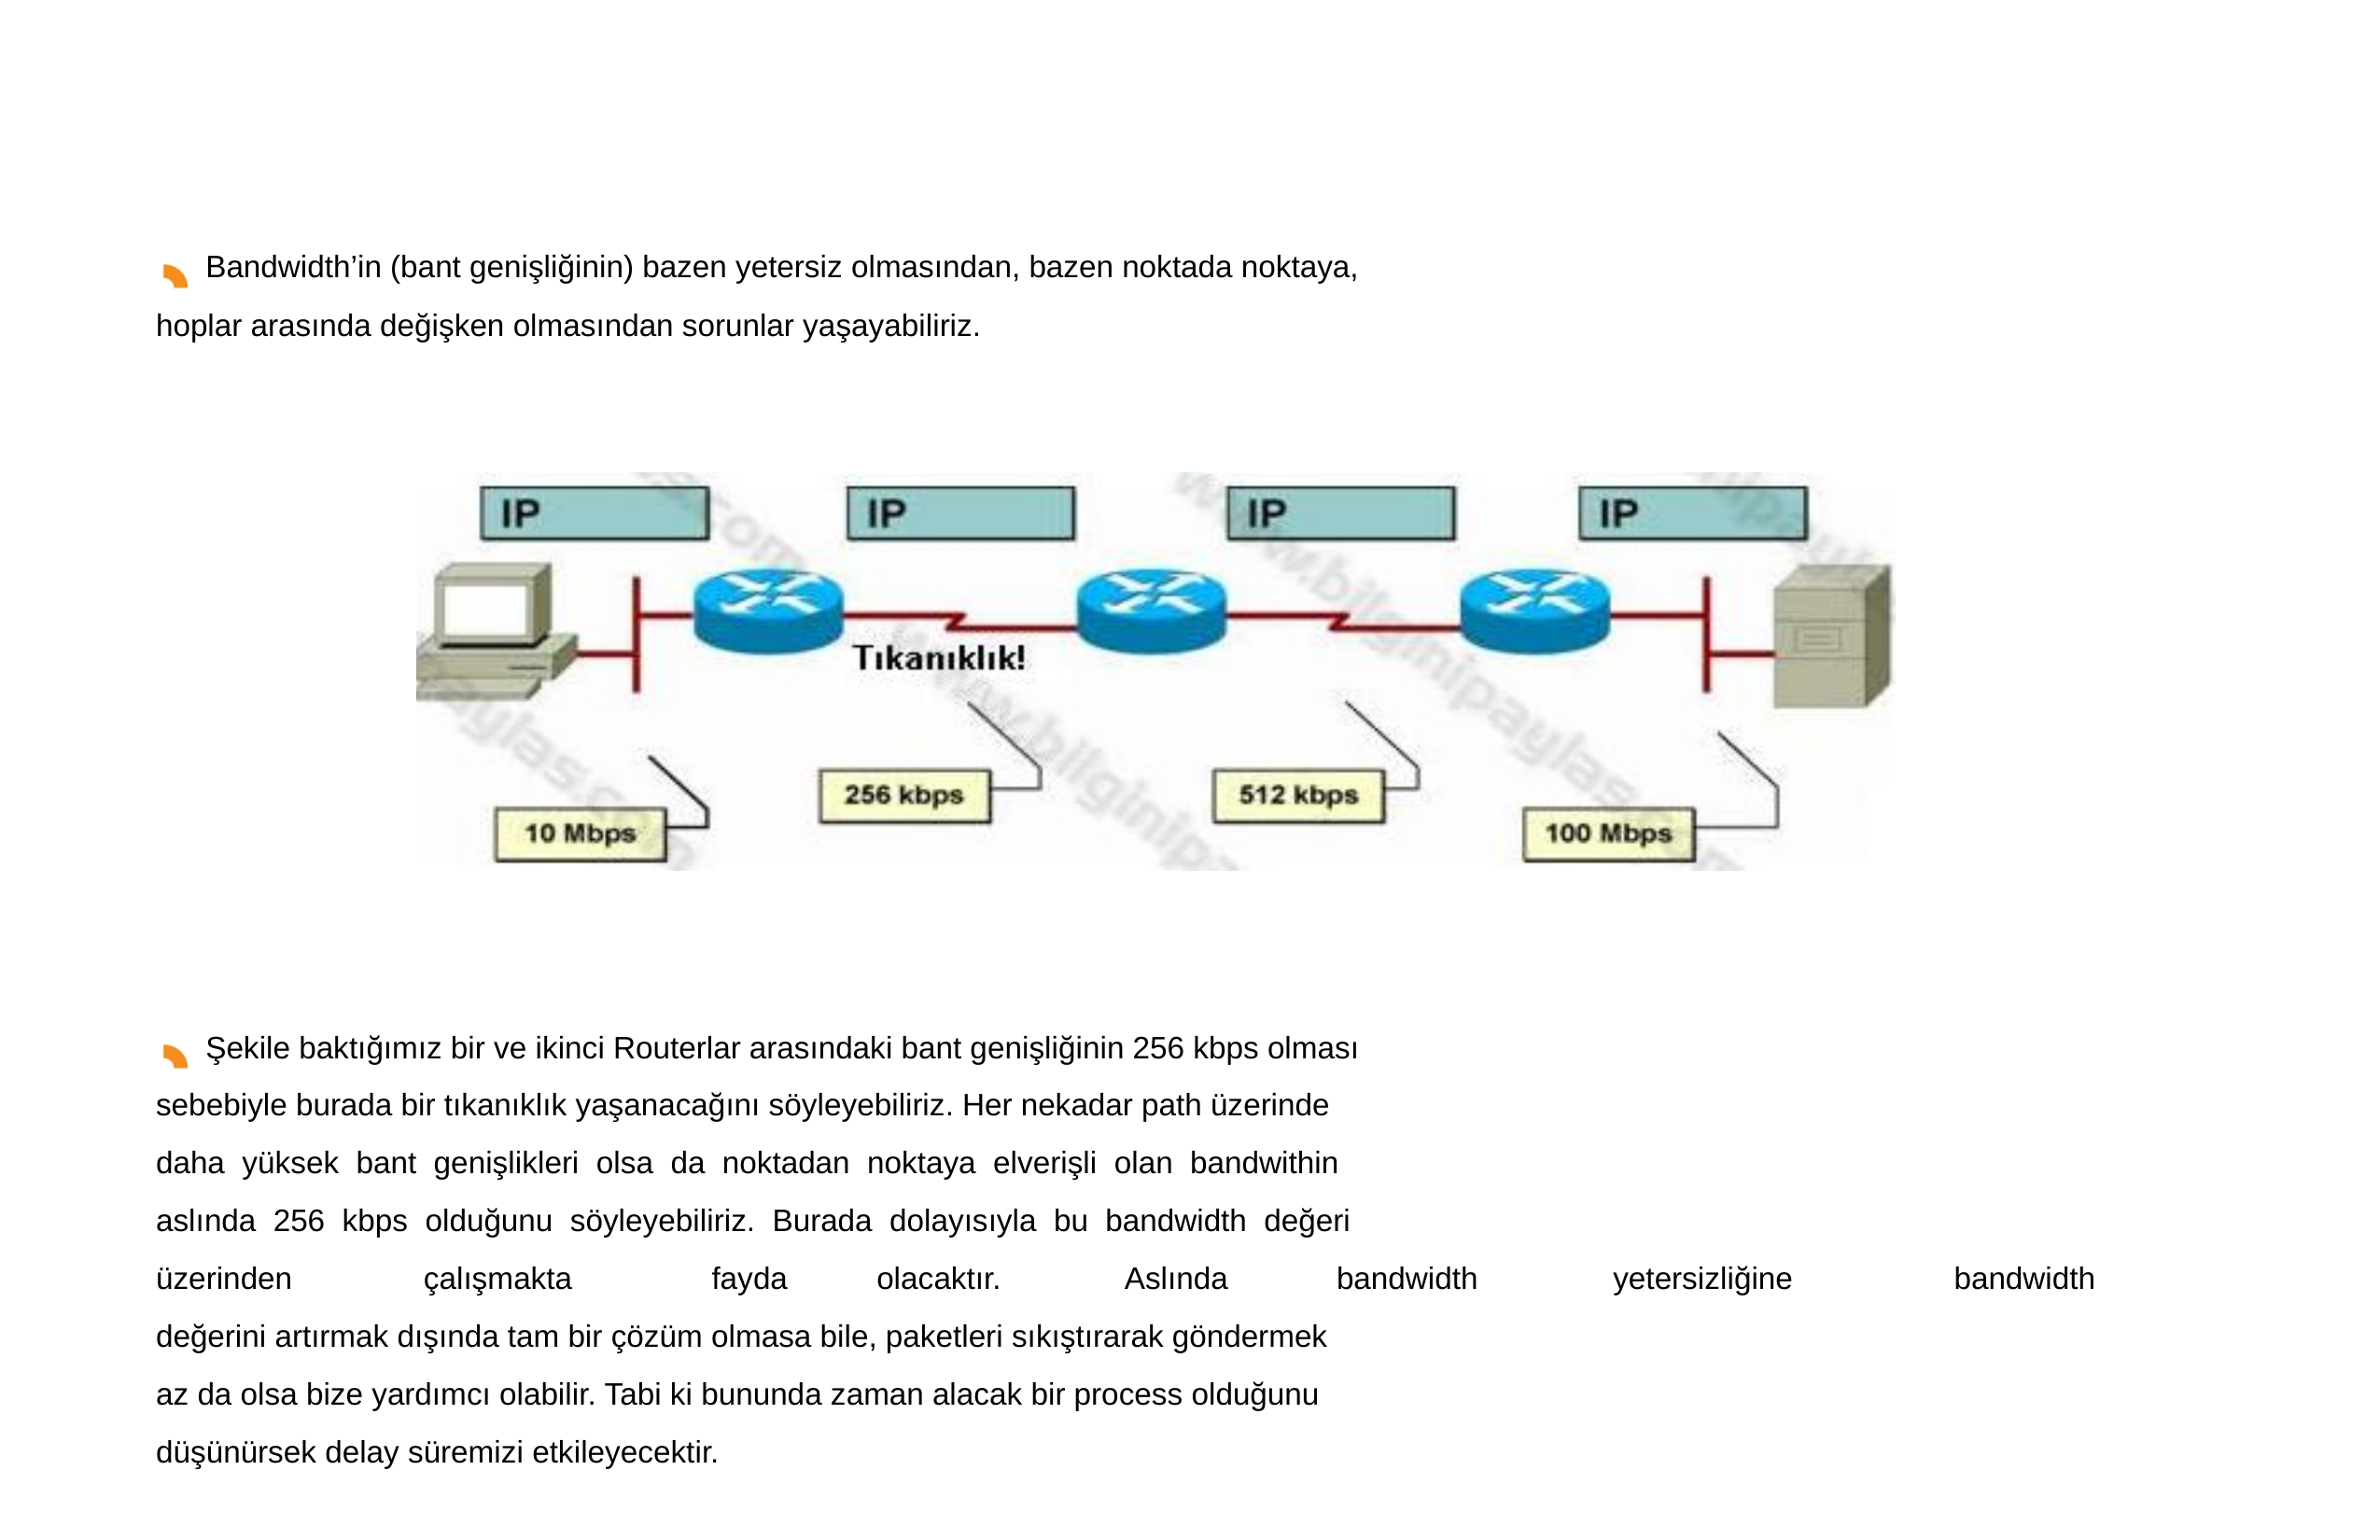

Bandwidth’in (bant genişliğinin) bazen yetersiz olmasından, bazen noktada noktaya,
hoplar arasında değişken olmasından sorunlar yaşayabiliriz.
 Şekile baktığımız bir ve ikinci Routerlar arasındaki bant genişliğinin 256 kbps olması
sebebiyle burada bir tıkanıklık yaşanacağını söyleyebiliriz. Her nekadar path üzerinde
daha yüksek bant genişlikleri olsa da noktadan noktaya elverişli olan bandwithin
aslında 256 kbps olduğunu söyleyebiliriz. Burada dolayısıyla bu bandwidth değeri
üzerinden
çalışmakta
fayda
olacaktır.
Aslında
bandwidth
yetersizliğine
bandwidth
değerini artırmak dışında tam bir çözüm olmasa bile, paketleri sıkıştırarak göndermek
az da olsa bize yardımcı olabilir. Tabi ki bununda zaman alacak bir process olduğunu
düşünürsek delay süremizi etkileyecektir.